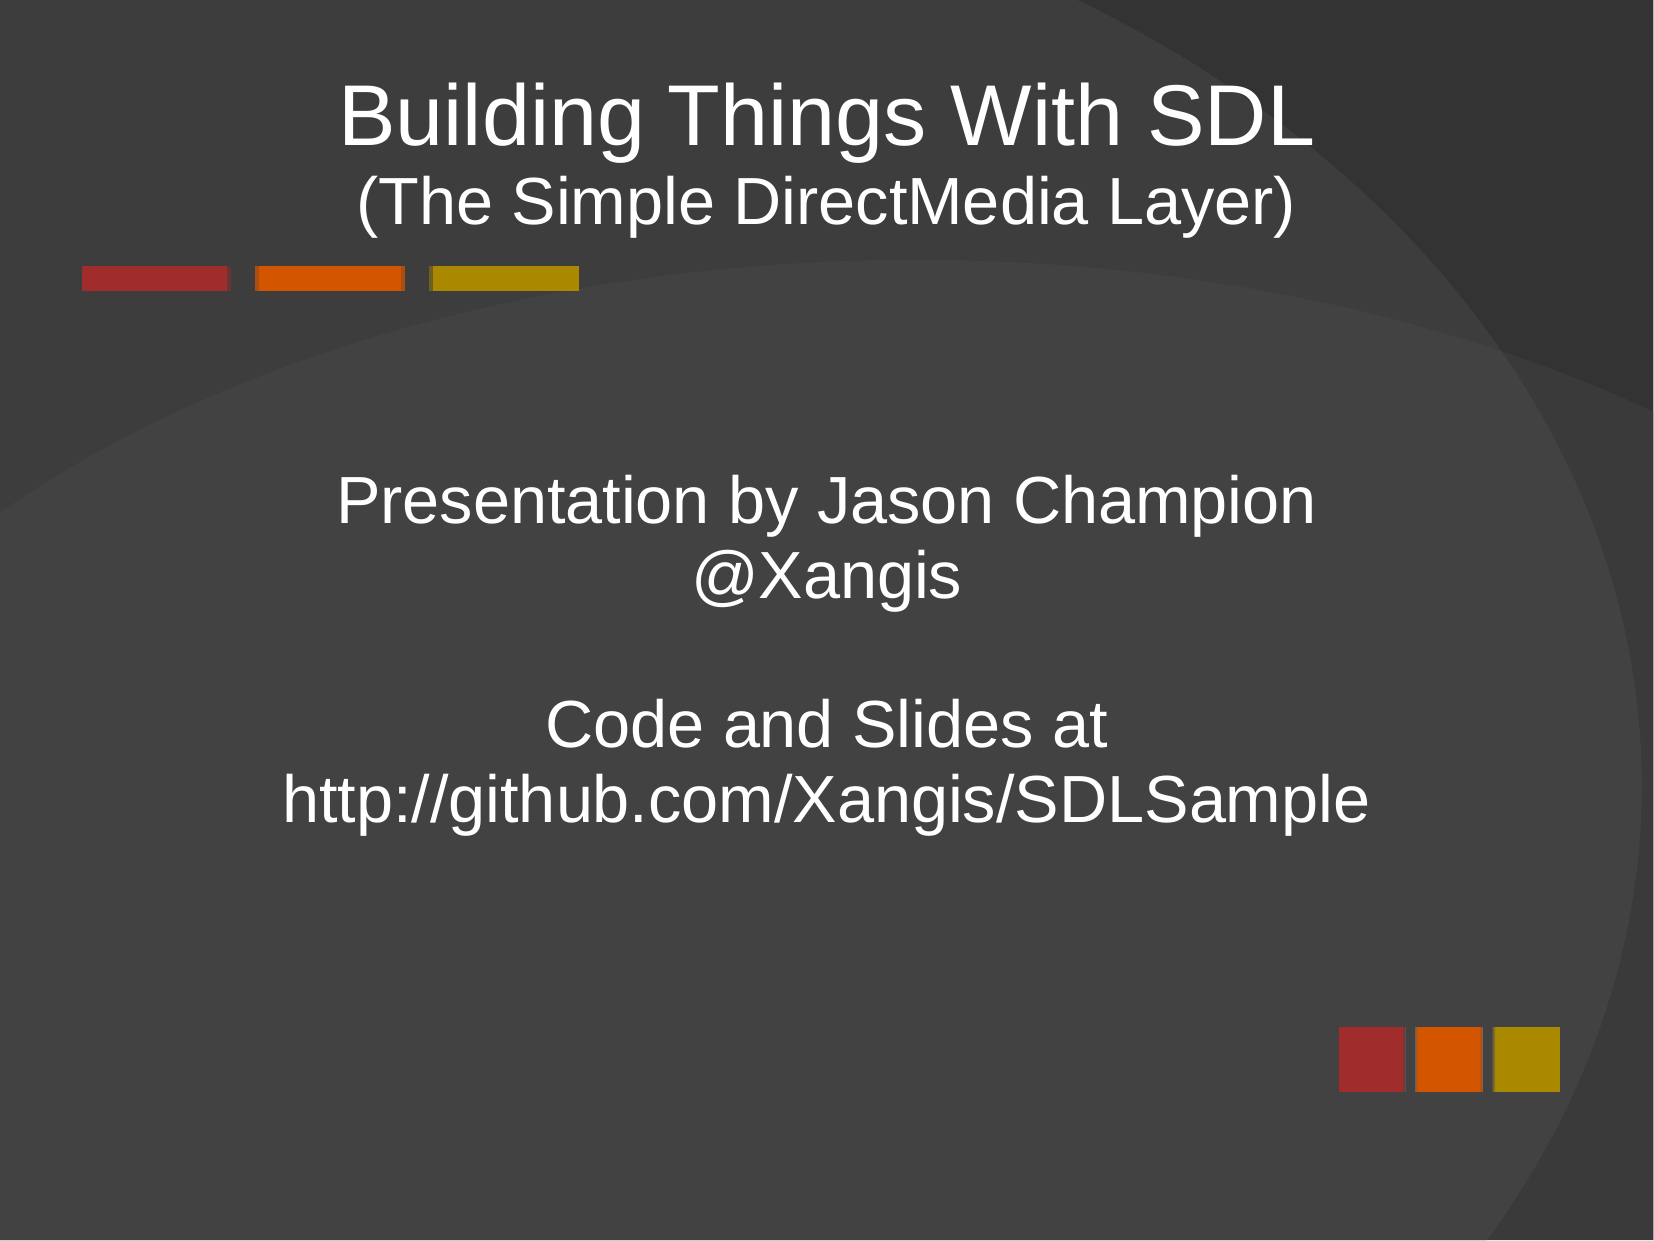

# Building Things With SDL (The Simple DirectMedia Layer)
Presentation by Jason Champion
@Xangis
Code and Slides at
http://github.com/Xangis/SDLSample